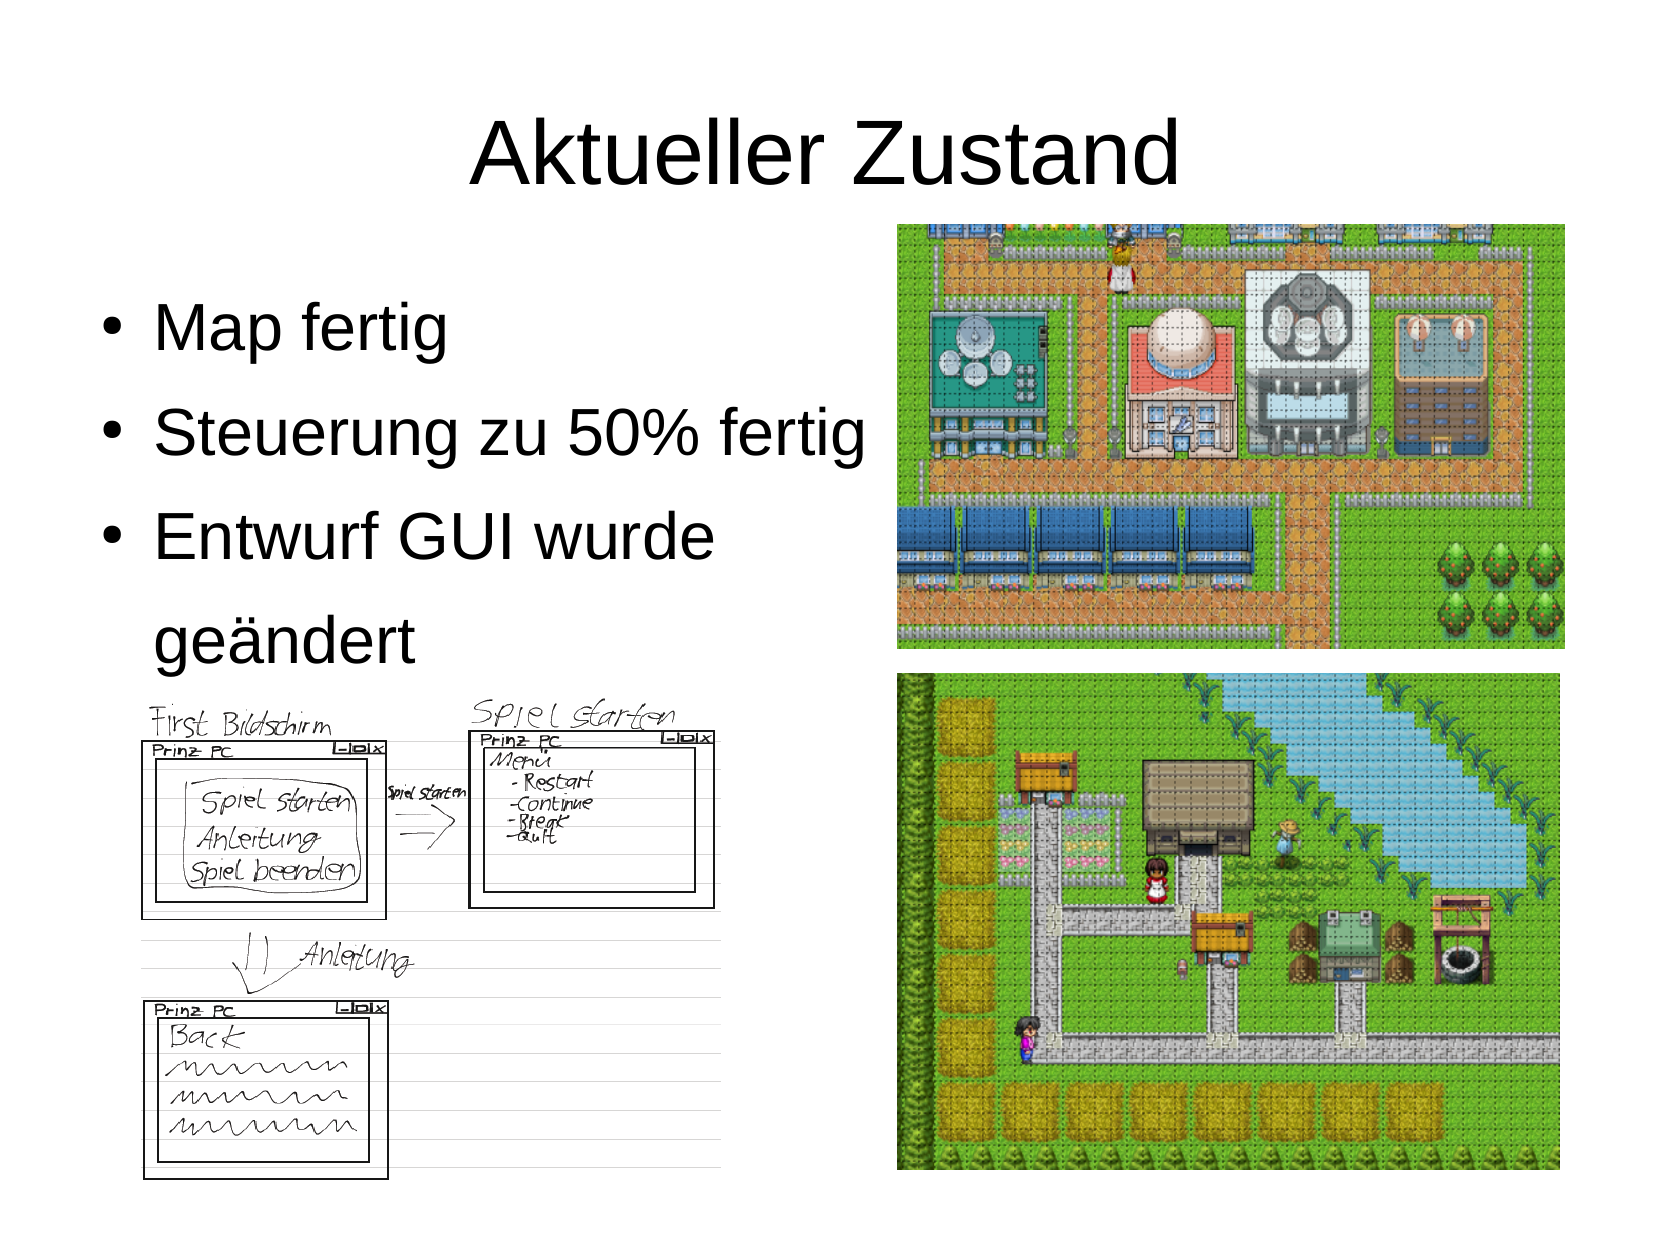

# Aktueller Zustand
Map fertig
Steuerung zu 50% fertig
Entwurf GUI wurde
geändert